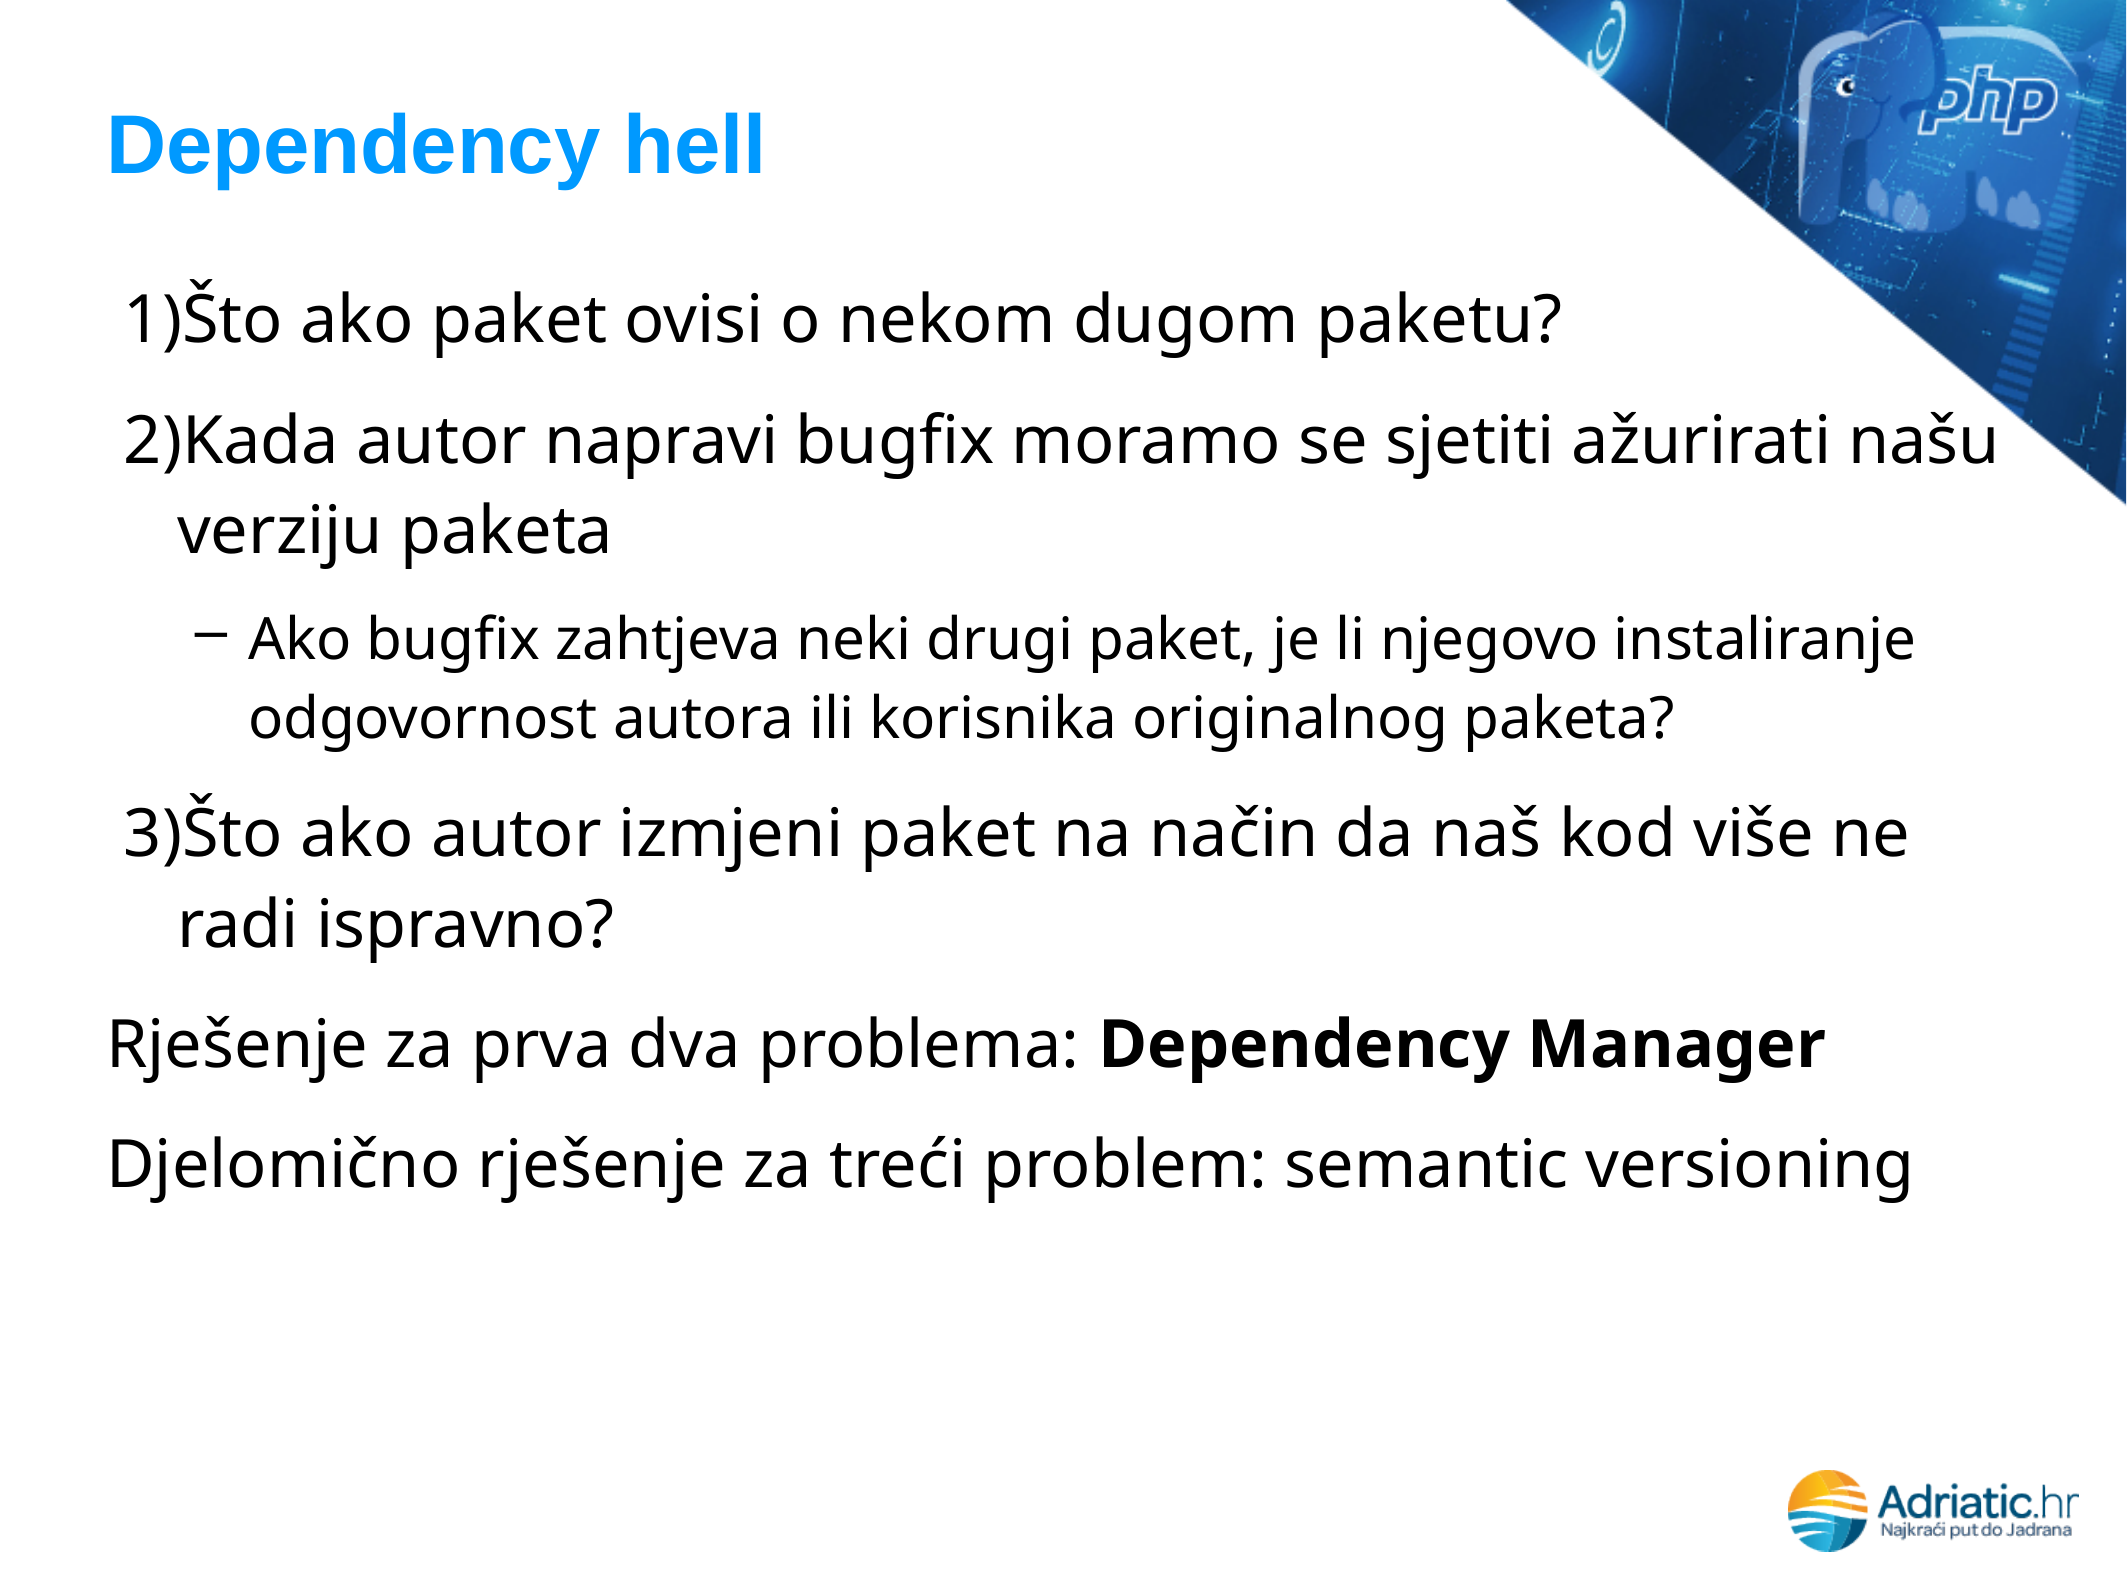

# Dependency hell
Što ako paket ovisi o nekom dugom paketu?
Kada autor napravi bugfix moramo se sjetiti ažurirati našu verziju paketa
Ako bugfix zahtjeva neki drugi paket, je li njegovo instaliranje odgovornost autora ili korisnika originalnog paketa?
Što ako autor izmjeni paket na način da naš kod više ne radi ispravno?
Rješenje za prva dva problema: Dependency Manager
Djelomično rješenje za treći problem: semantic versioning